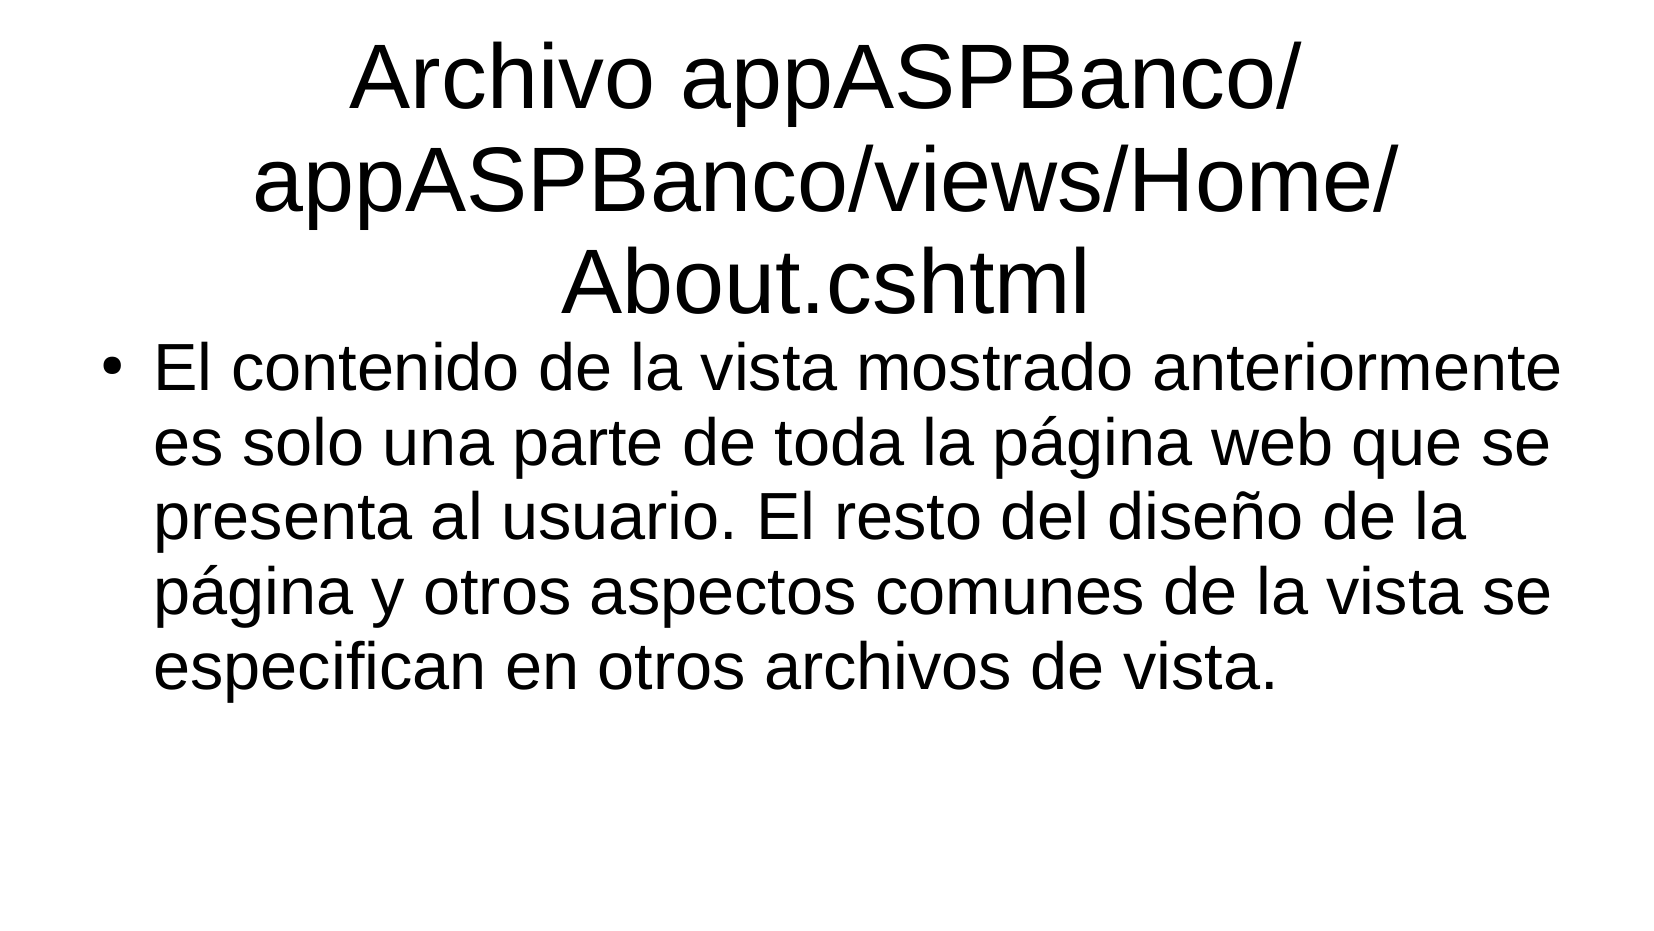

# Archivo appASPBanco/ appASPBanco/views/Home/ About.cshtml
El contenido de la vista mostrado anteriormente es solo una parte de toda la página web que se presenta al usuario. El resto del diseño de la página y otros aspectos comunes de la vista se especifican en otros archivos de vista.